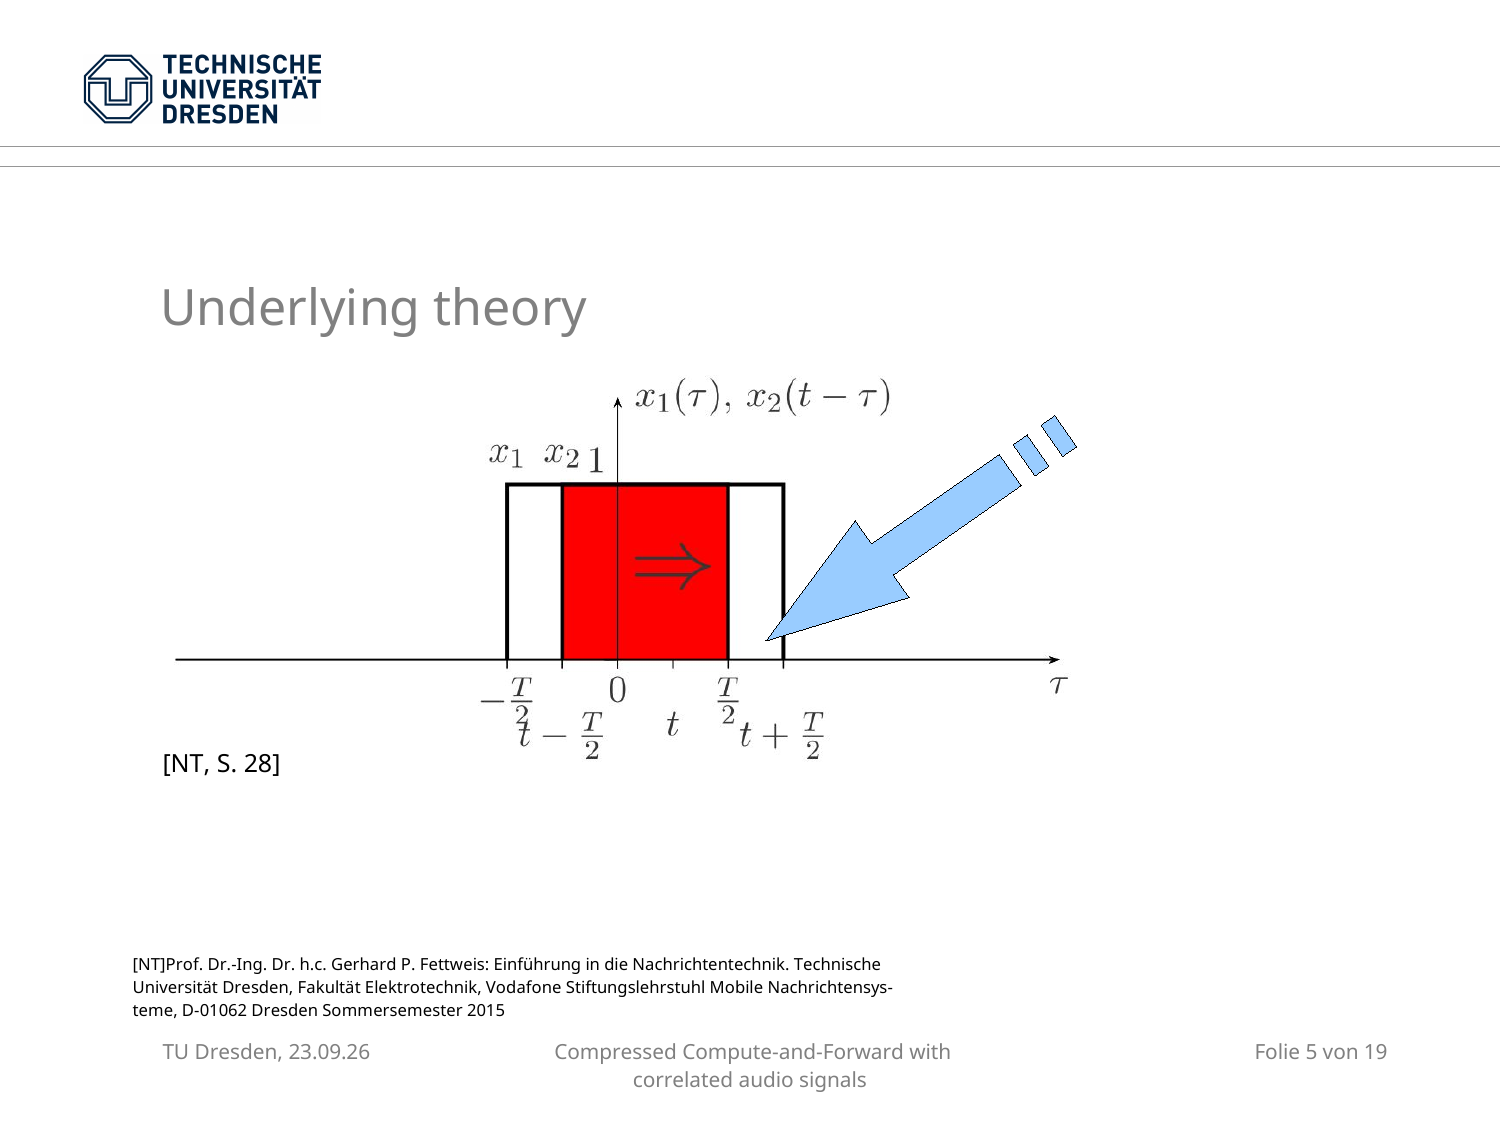

# Underlying theory
[NT, S. 28]
[NT]Prof. Dr.-Ing. Dr. h.c. Gerhard P. Fettweis: Einführung in die Nachrichtentechnik. Technische
Universität Dresden, Fakultät Elektrotechnik, Vodafone Stiftungslehrstuhl Mobile Nachrichtensys-
teme, D-01062 Dresden Sommersemester 2015
5